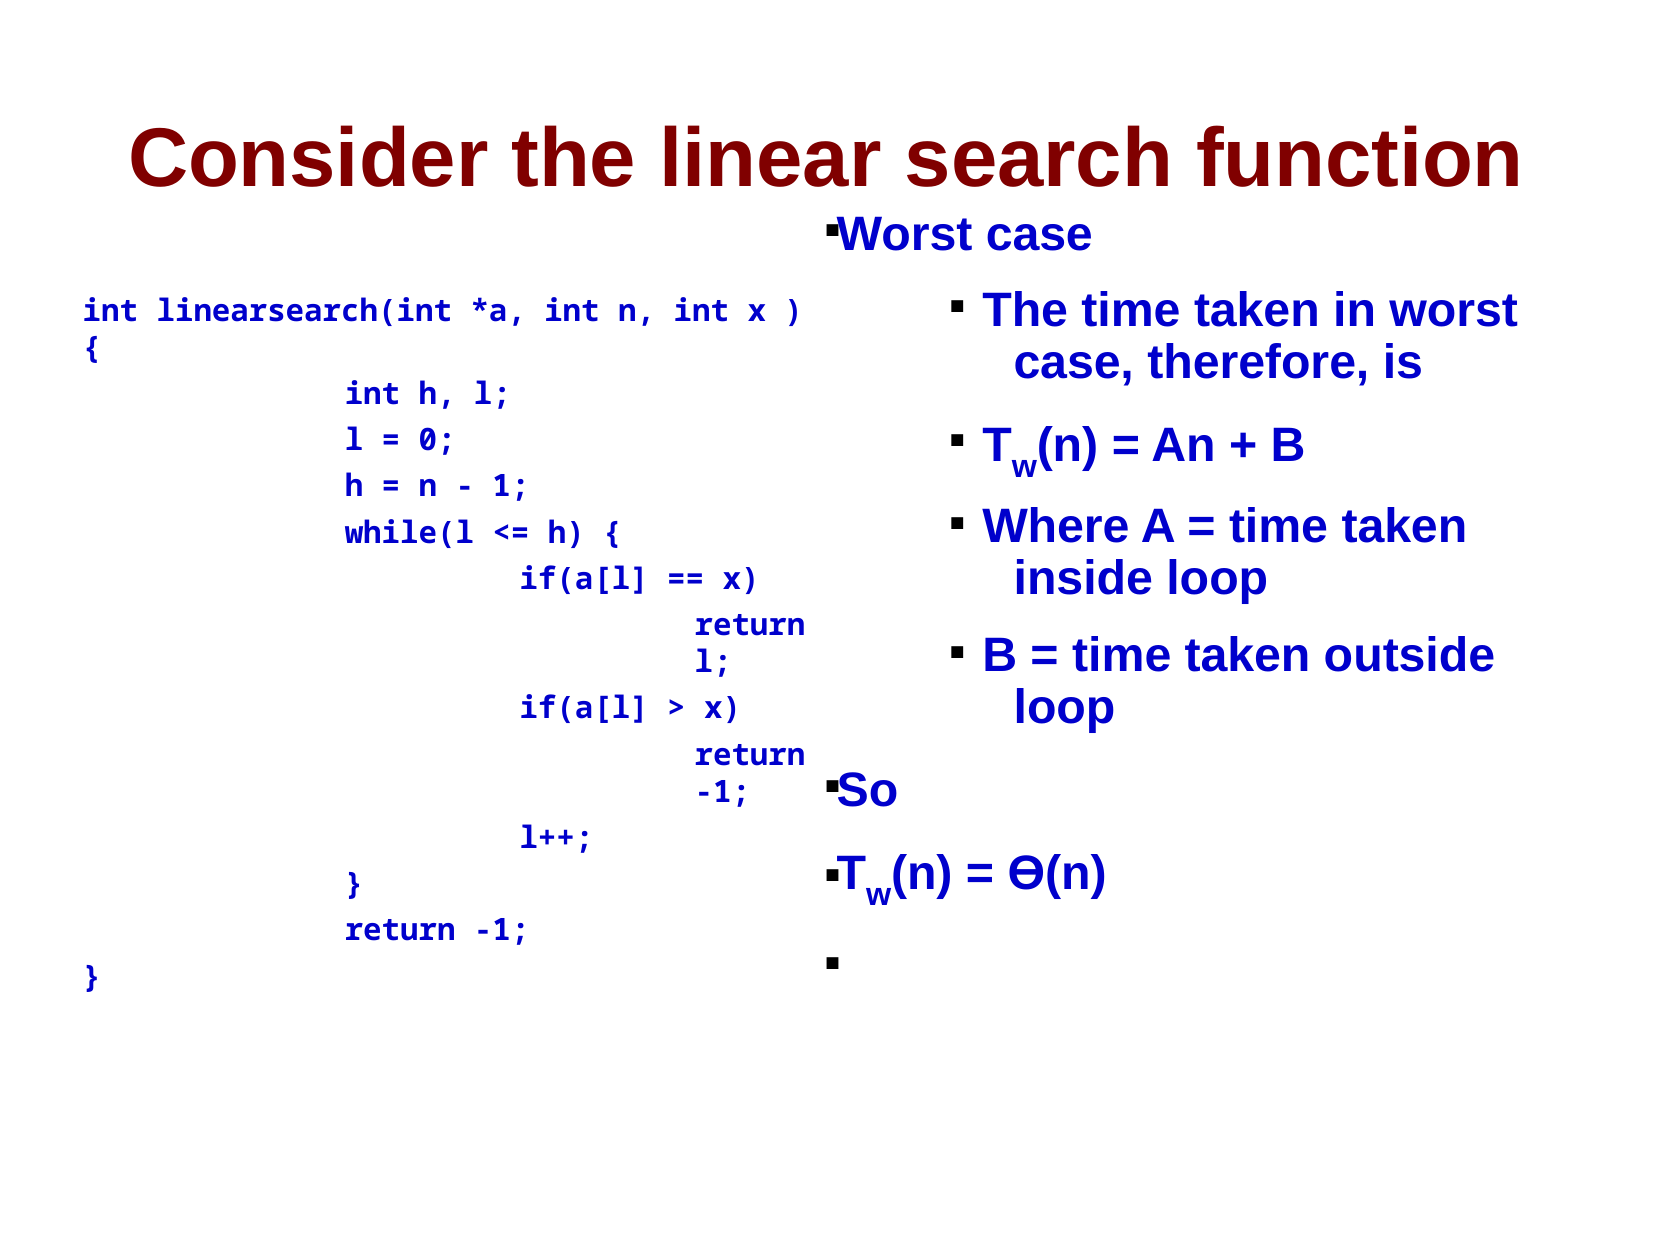

# Consider the linear search function
Worst case
The time taken in worst case, therefore, is
Tw(n) = An + B
Where A = time taken inside loop
B = time taken outside loop
So
Tw(n) = Ɵ(n)
int linearsearch(int *a, int n, int x ) {
int h, l;
l = 0;
h = n - 1;
while(l <= h) {
if(a[l] == x)
return l;
if(a[l] > x)
return -1;
l++;
}
return -1;
}